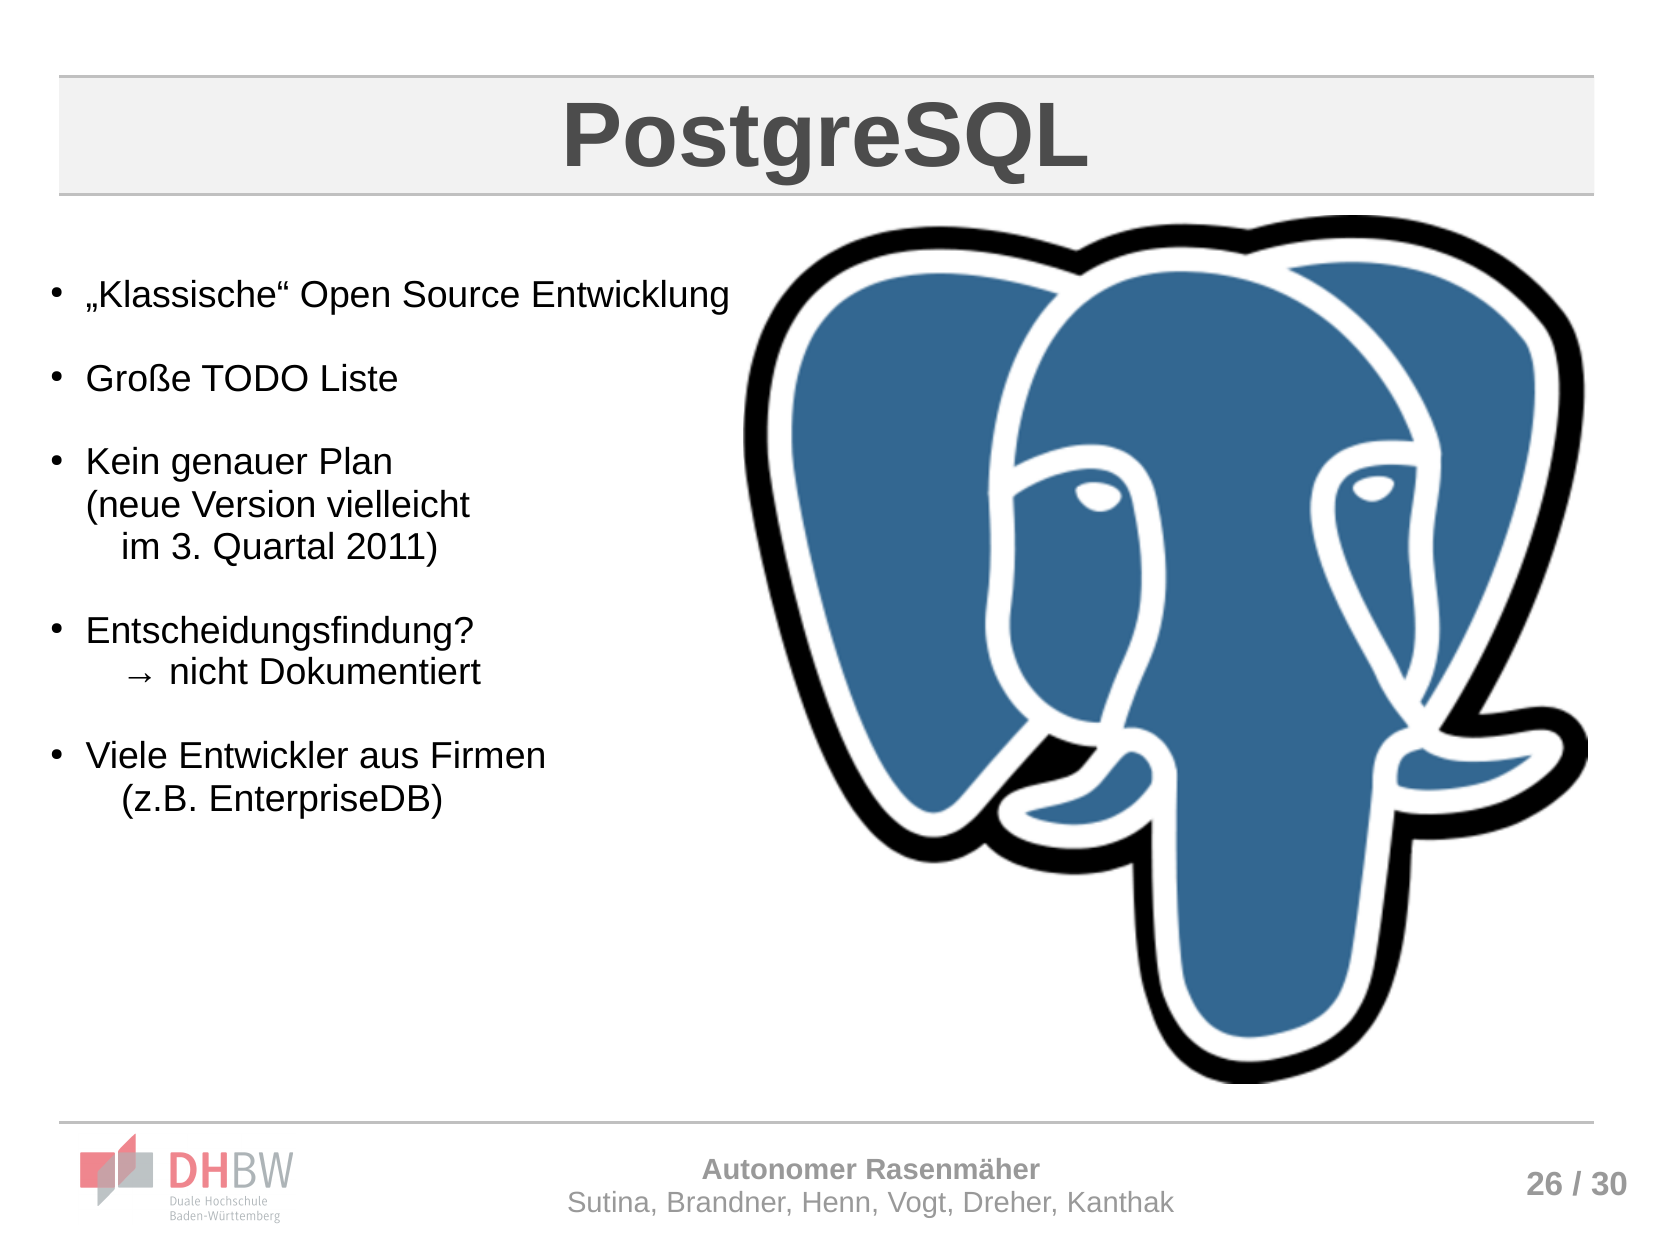

# PostgreSQL
„Klassische“ Open Source Entwicklung
Große TODO Liste
Kein genauer Plan
(neue Version vielleicht
im 3. Quartal 2011)
Entscheidungsfindung?
→ nicht Dokumentiert
Viele Entwickler aus Firmen
(z.B. EnterpriseDB)